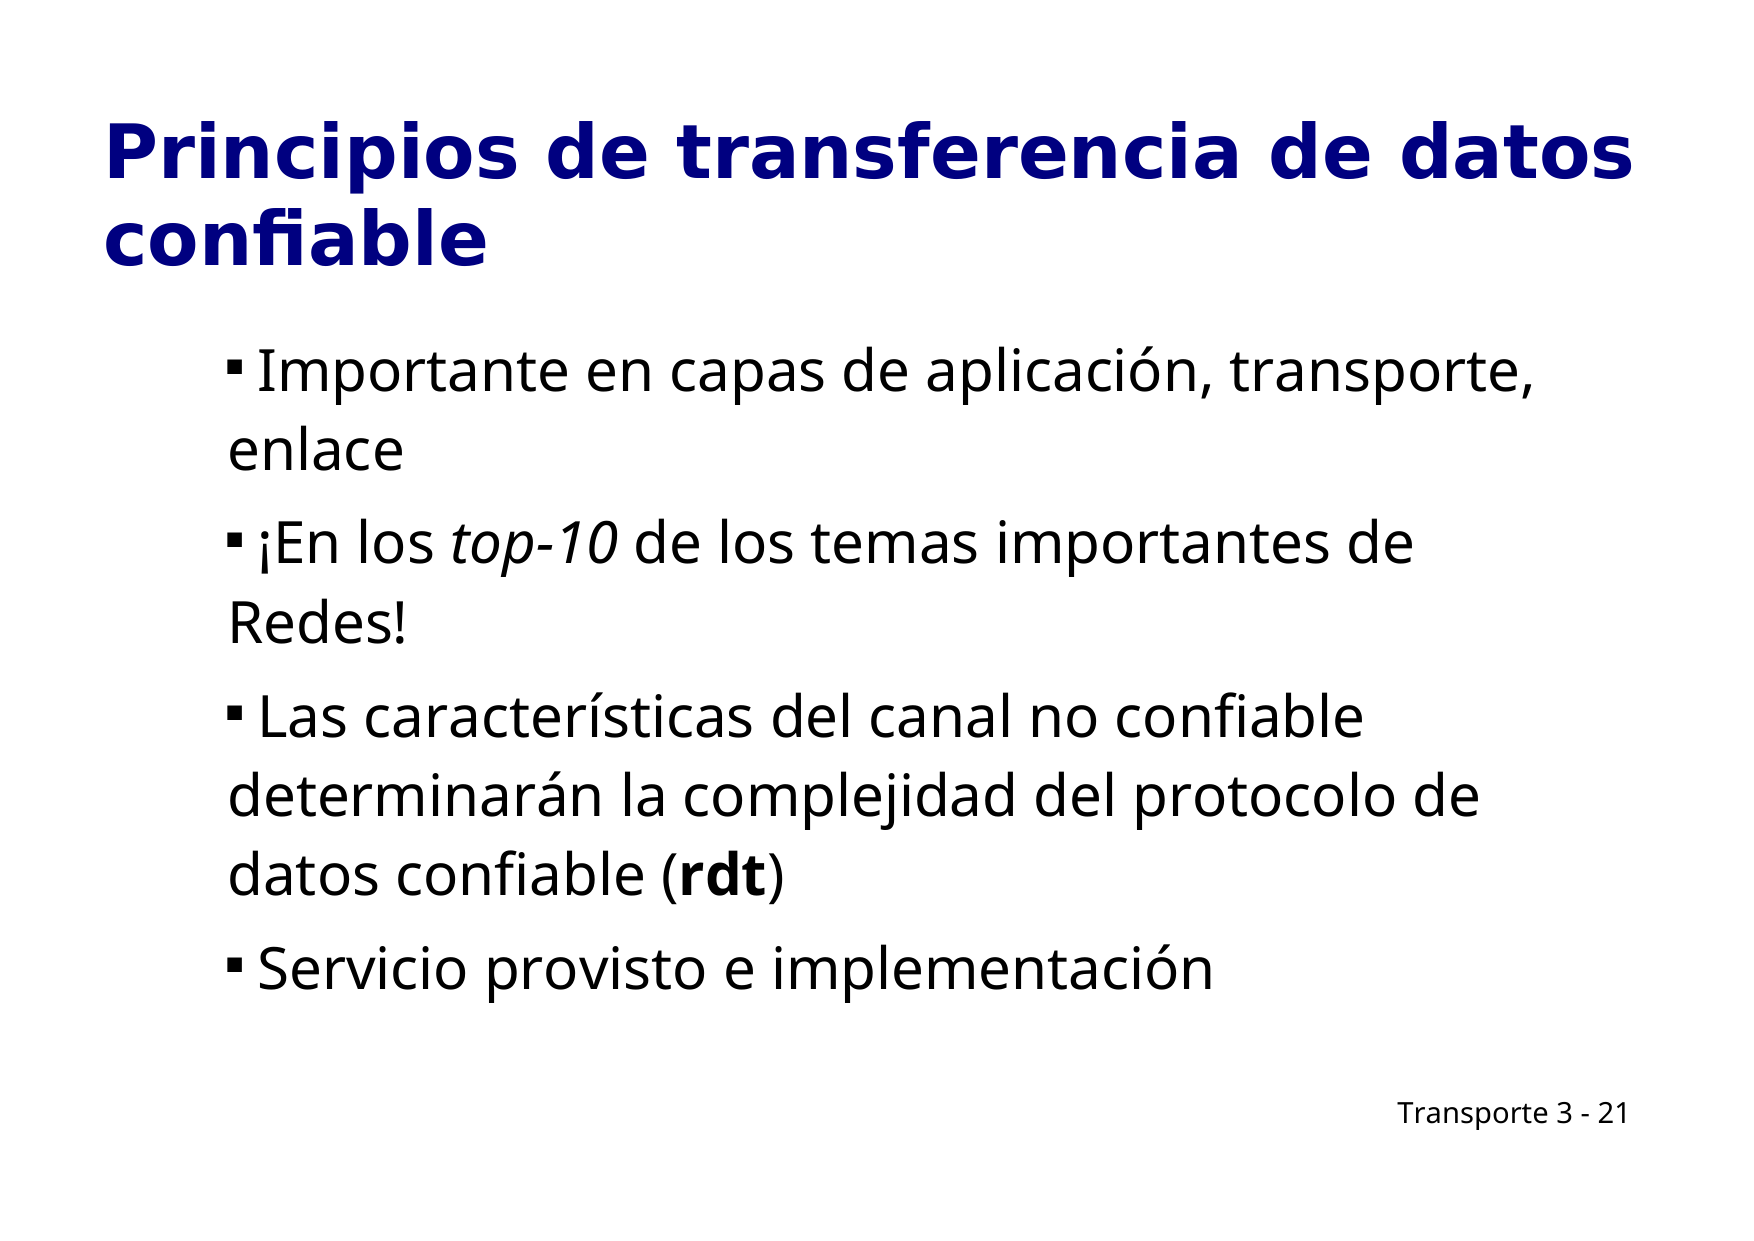

# Principios de transferencia de datos confiable
 Importante en capas de aplicación, transporte, enlace
 ¡En los top-10 de los temas importantes de Redes!
 Las características del canal no confiable determinarán la complejidad del protocolo de datos confiable (rdt)
 Servicio provisto e implementación